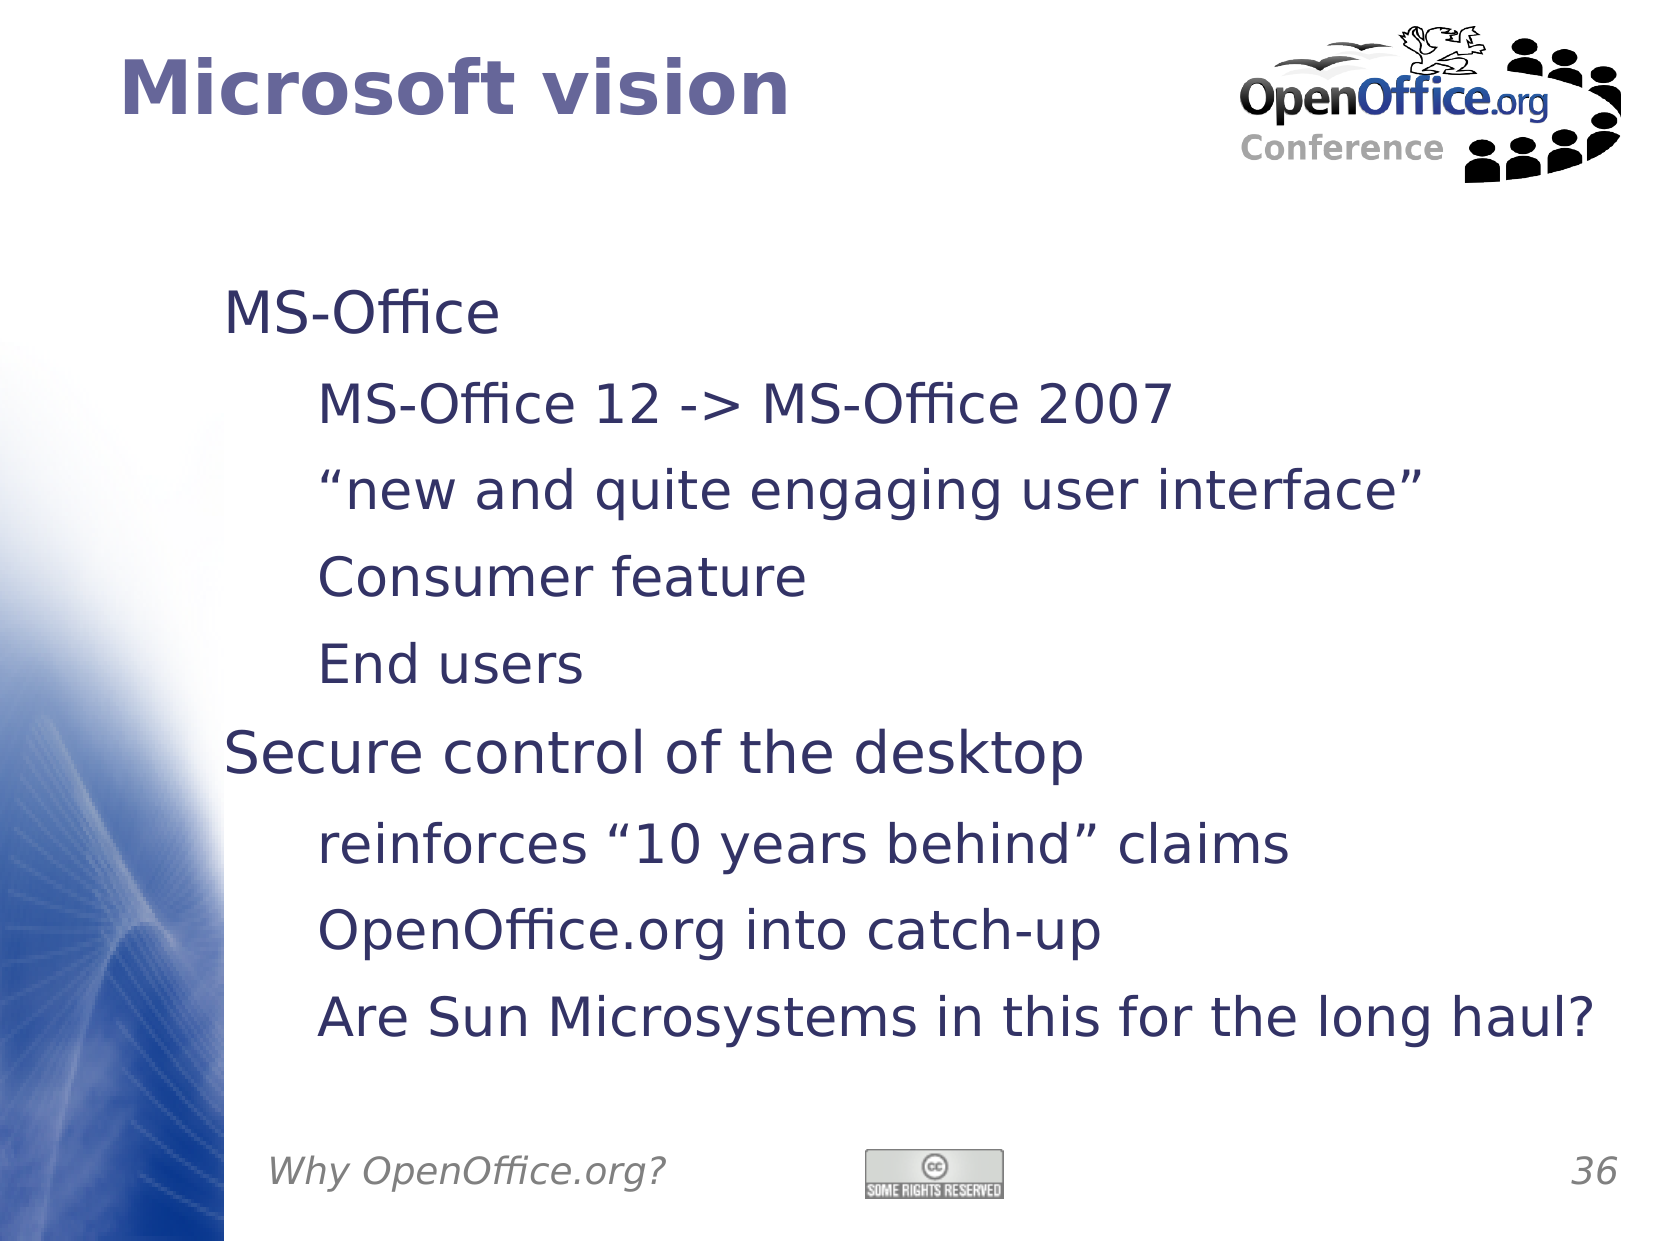

# Microsoft vision
MS-Office
MS-Office 12 -> MS-Office 2007
“new and quite engaging user interface”
Consumer feature
End users
Secure control of the desktop
reinforces “10 years behind” claims
OpenOffice.org into catch-up
Are Sun Microsystems in this for the long haul?